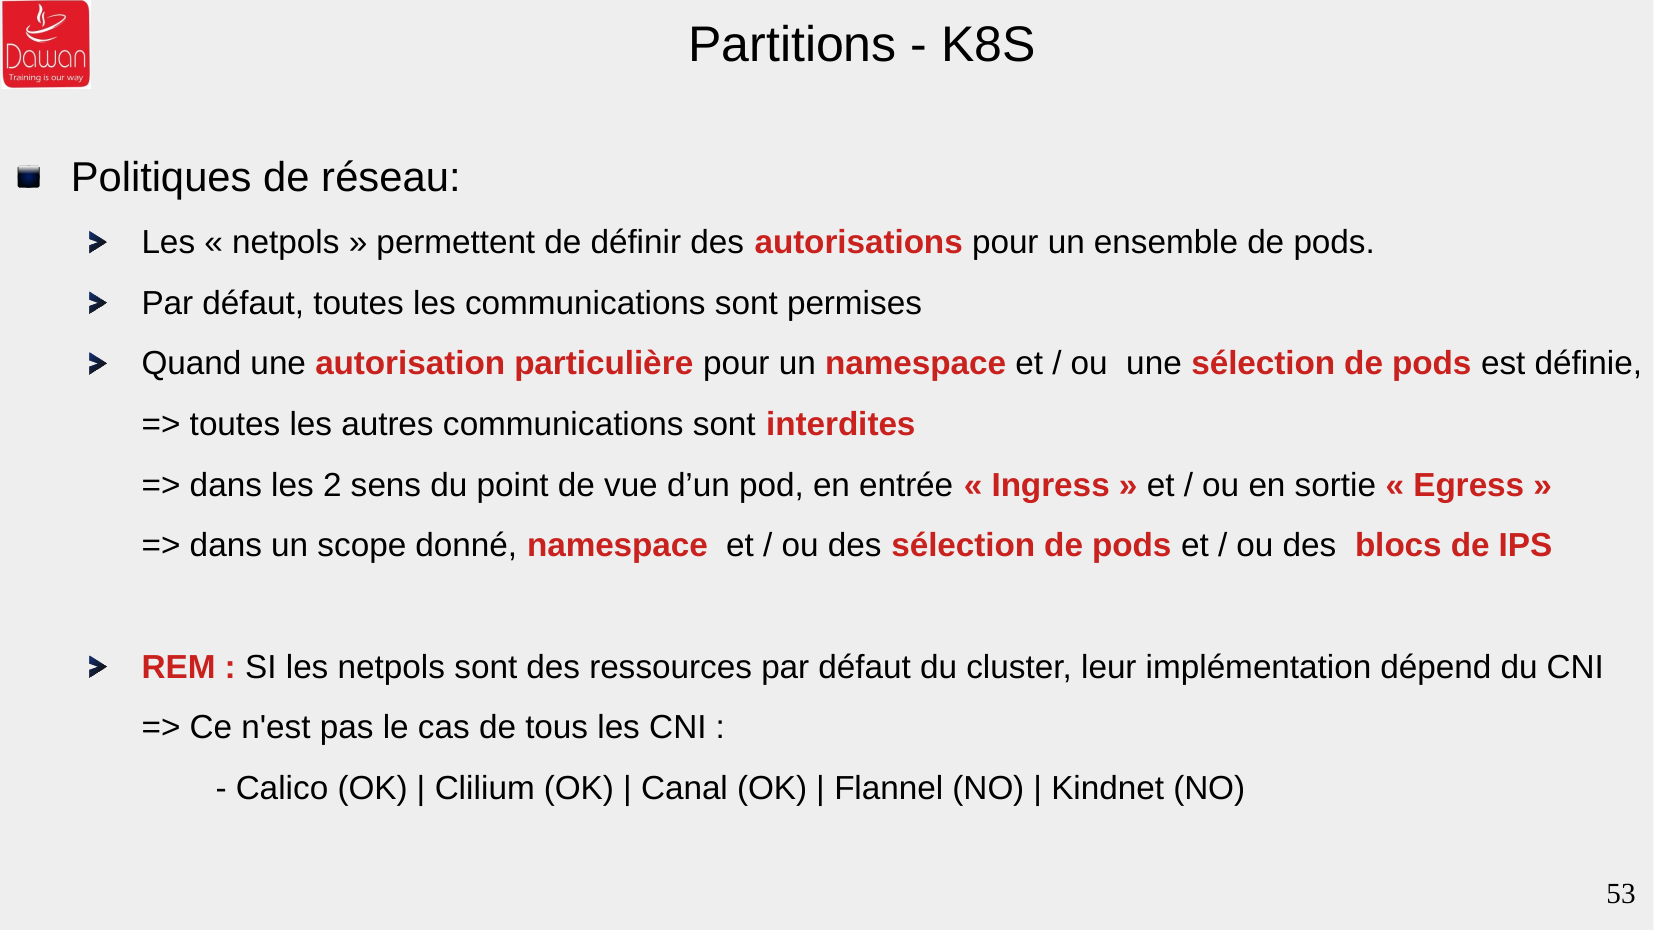

# Partitions - K8S
Politiques de réseau:
Les « netpols » permettent de définir des autorisations pour un ensemble de pods.
Par défaut, toutes les communications sont permises
Quand une autorisation particulière pour un namespace et / ou une sélection de pods est définie,
=> toutes les autres communications sont interdites
=> dans les 2 sens du point de vue d’un pod, en entrée « Ingress » et / ou en sortie « Egress »
=> dans un scope donné, namespace et / ou des sélection de pods et / ou des blocs de IPS
REM : SI les netpols sont des ressources par défaut du cluster, leur implémentation dépend du CNI
=> Ce n'est pas le cas de tous les CNI :
 	- Calico (OK) | Clilium (OK) | Canal (OK) | Flannel (NO) | Kindnet (NO)
53